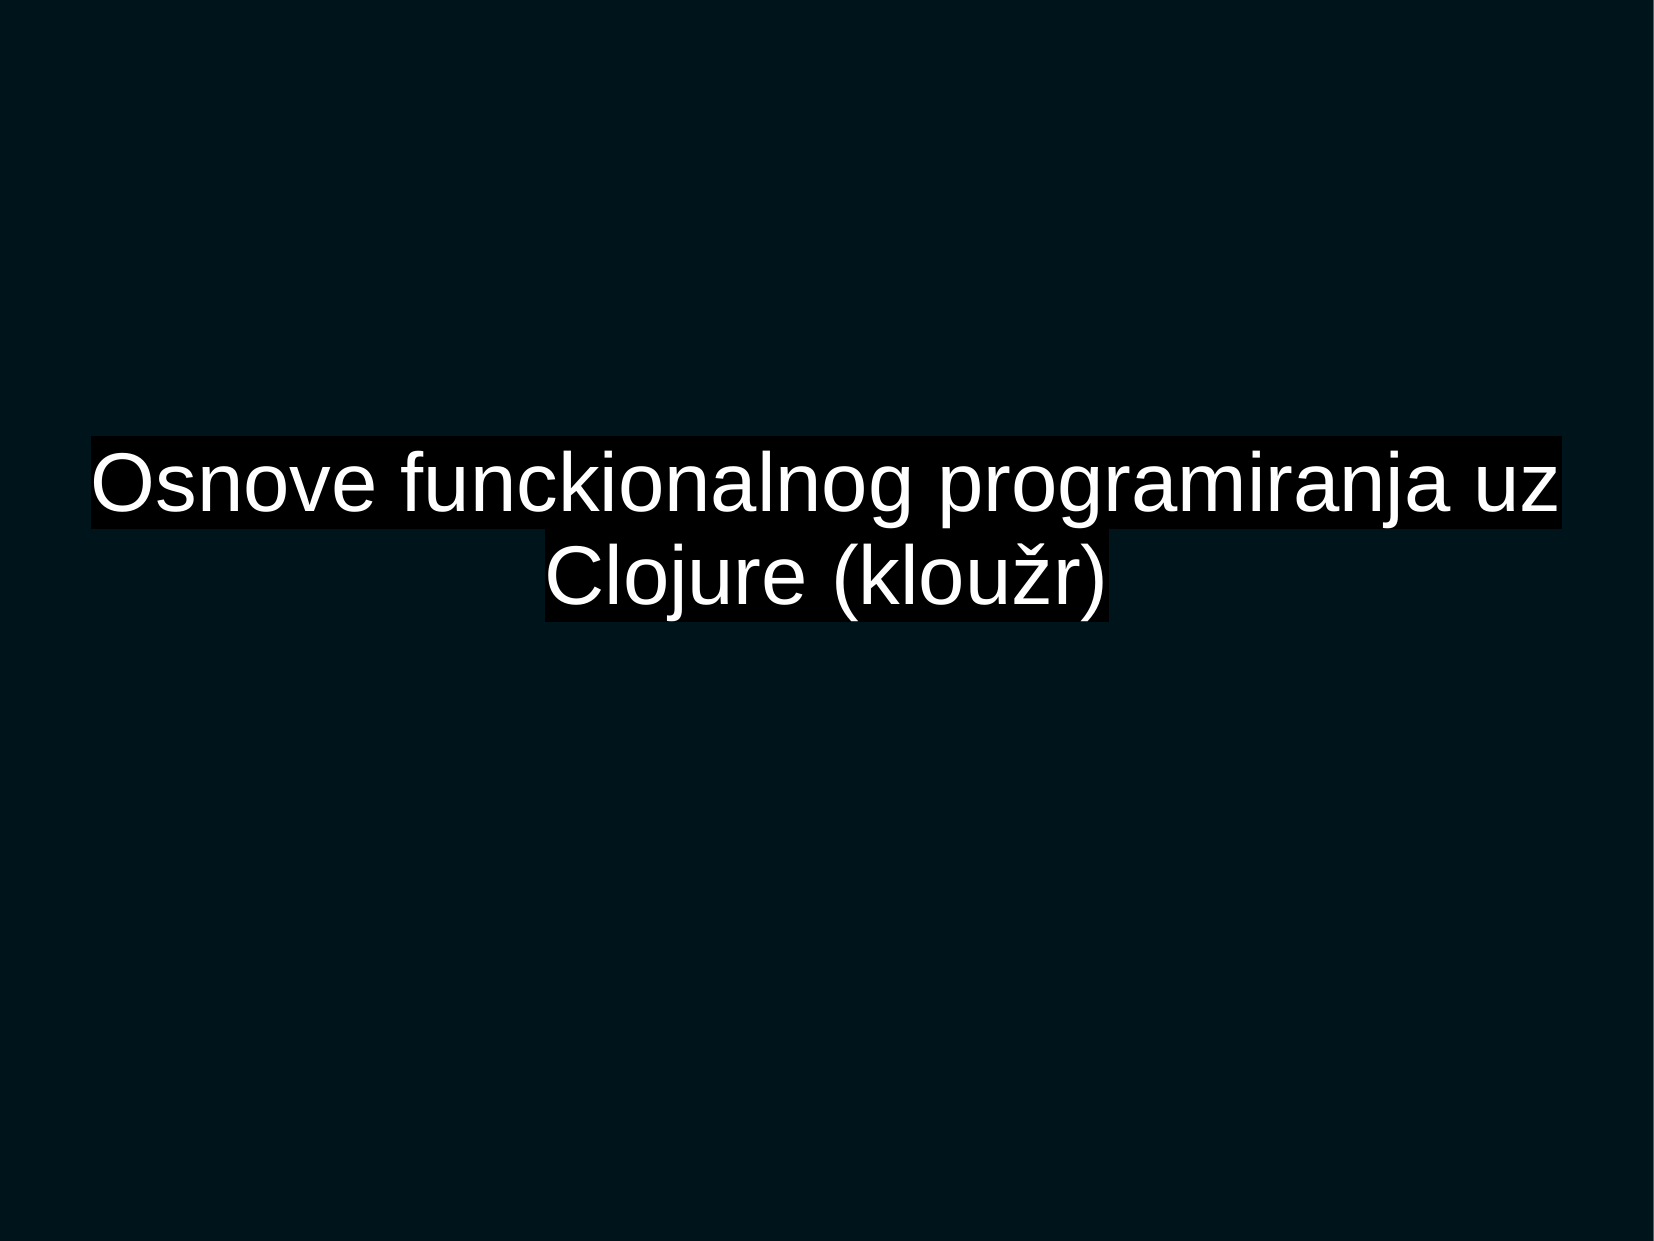

#
Osnove funckionalnog programiranja uz Clojure (kloužr)